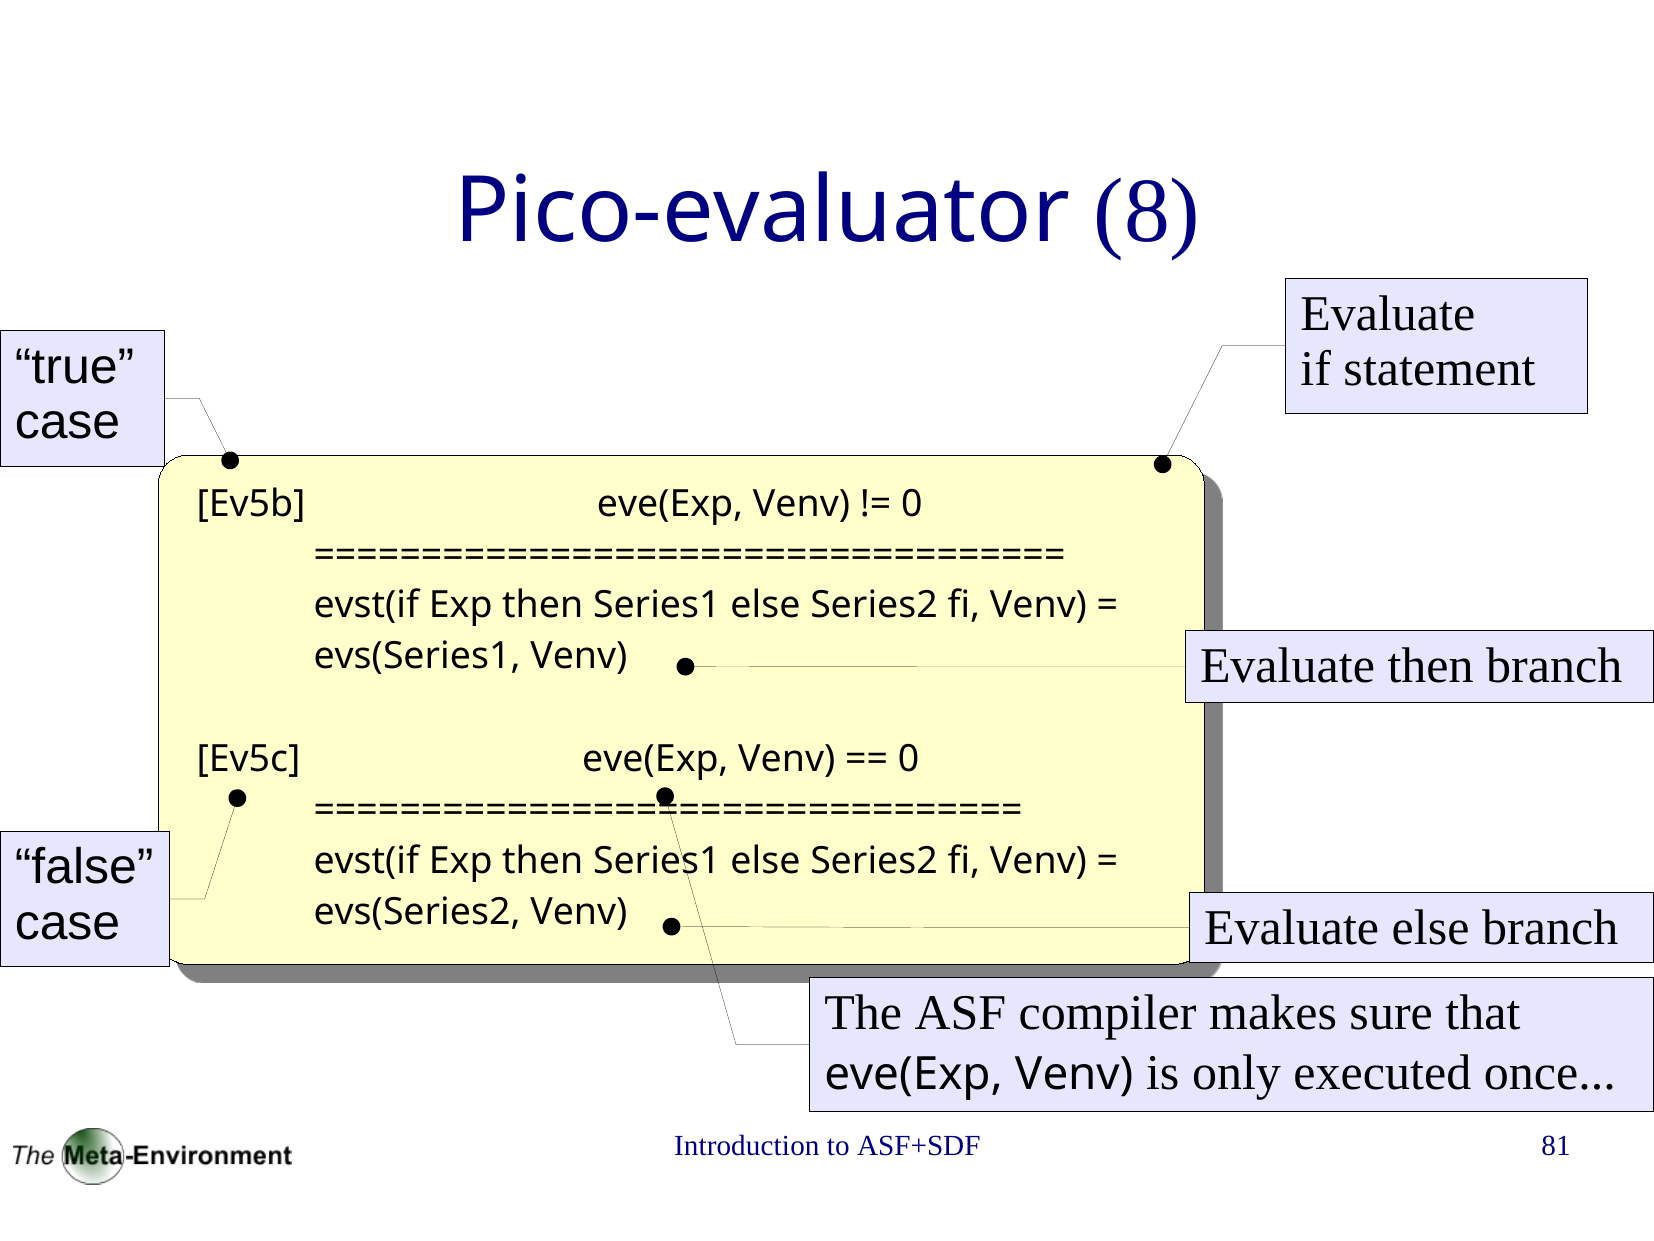

# Pico-evaluator (8)
[Ev5b] eve(Exp, Venv) != 0
 ===================================
 evst(if Exp then Series1 else Series2 fi, Venv) =
 evs(Series1, Venv)
[Ev5c] eve(Exp, Venv) == 0
 =================================
 evst(if Exp then Series1 else Series2 fi, Venv) =
 evs(Series2, Venv)
81